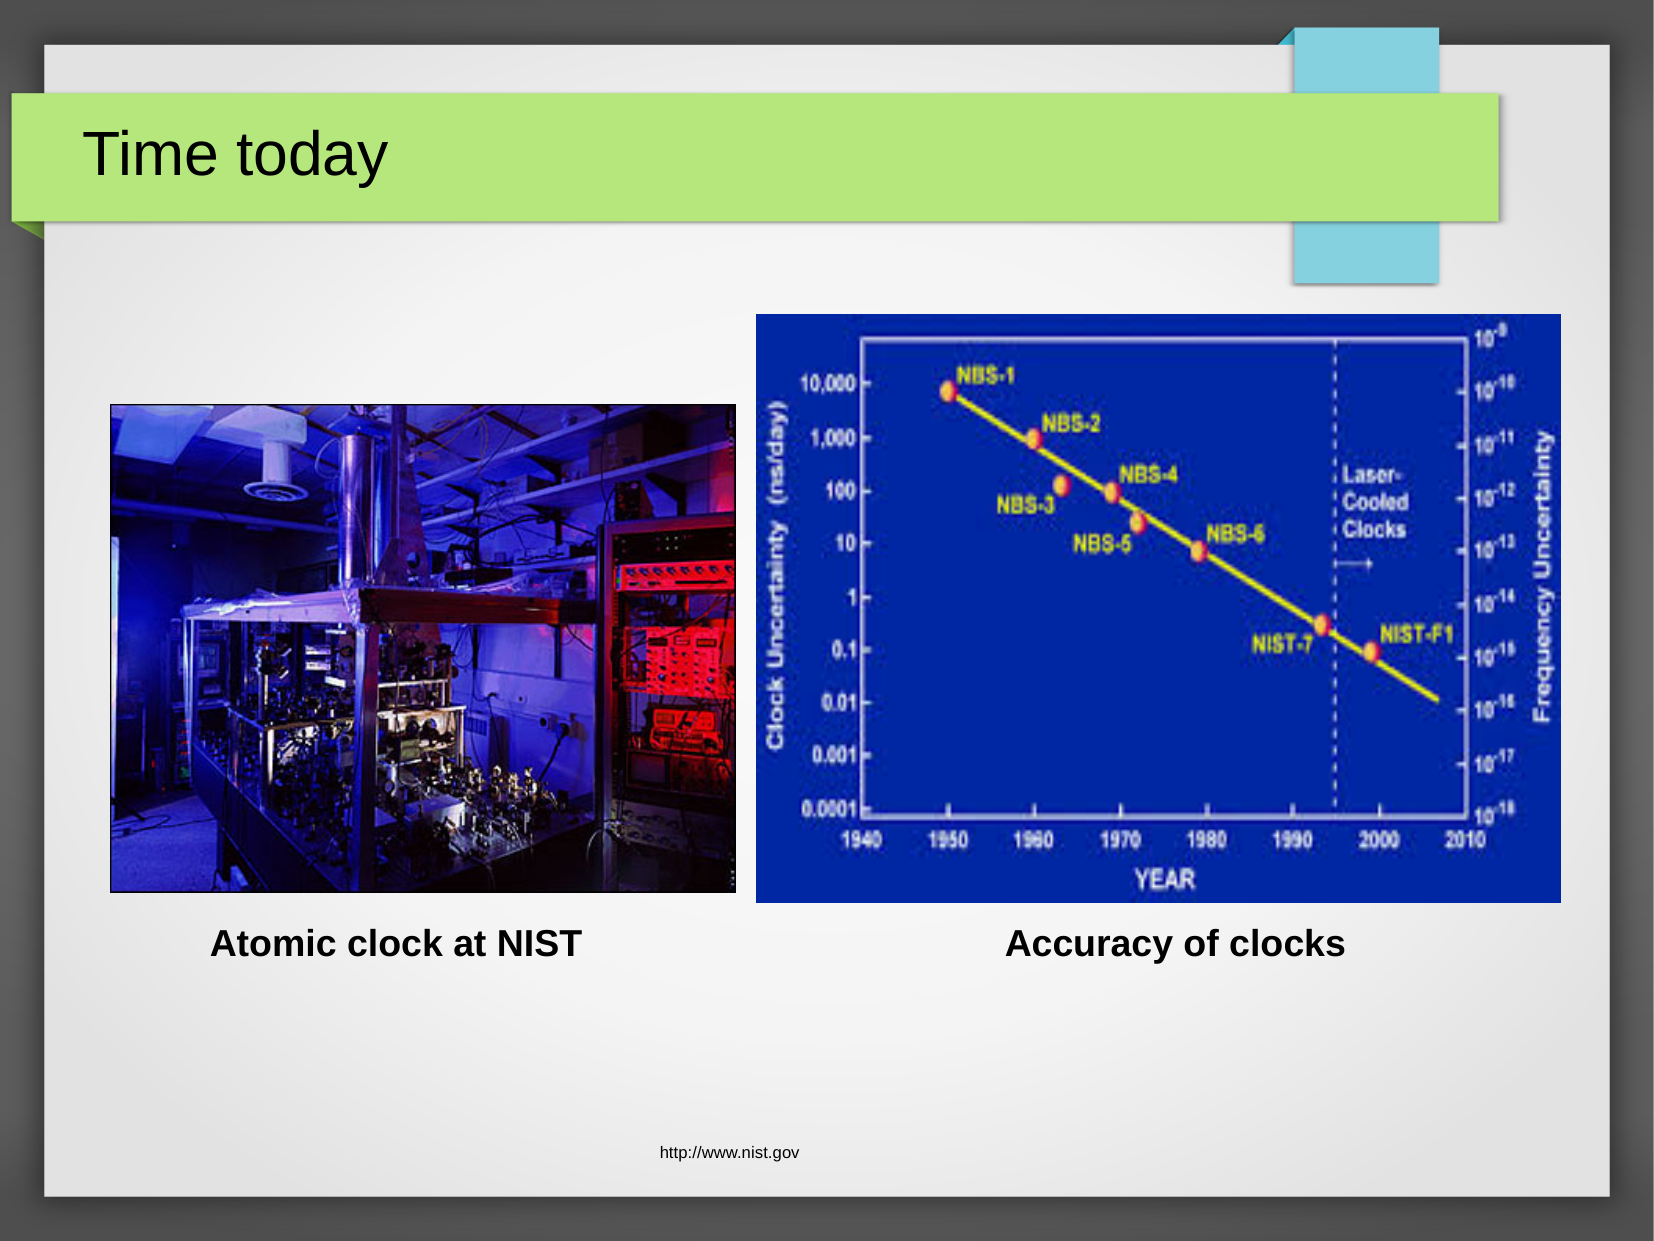

# Time today
Atomic clock at NIST
Accuracy of clocks
http://www.nist.gov